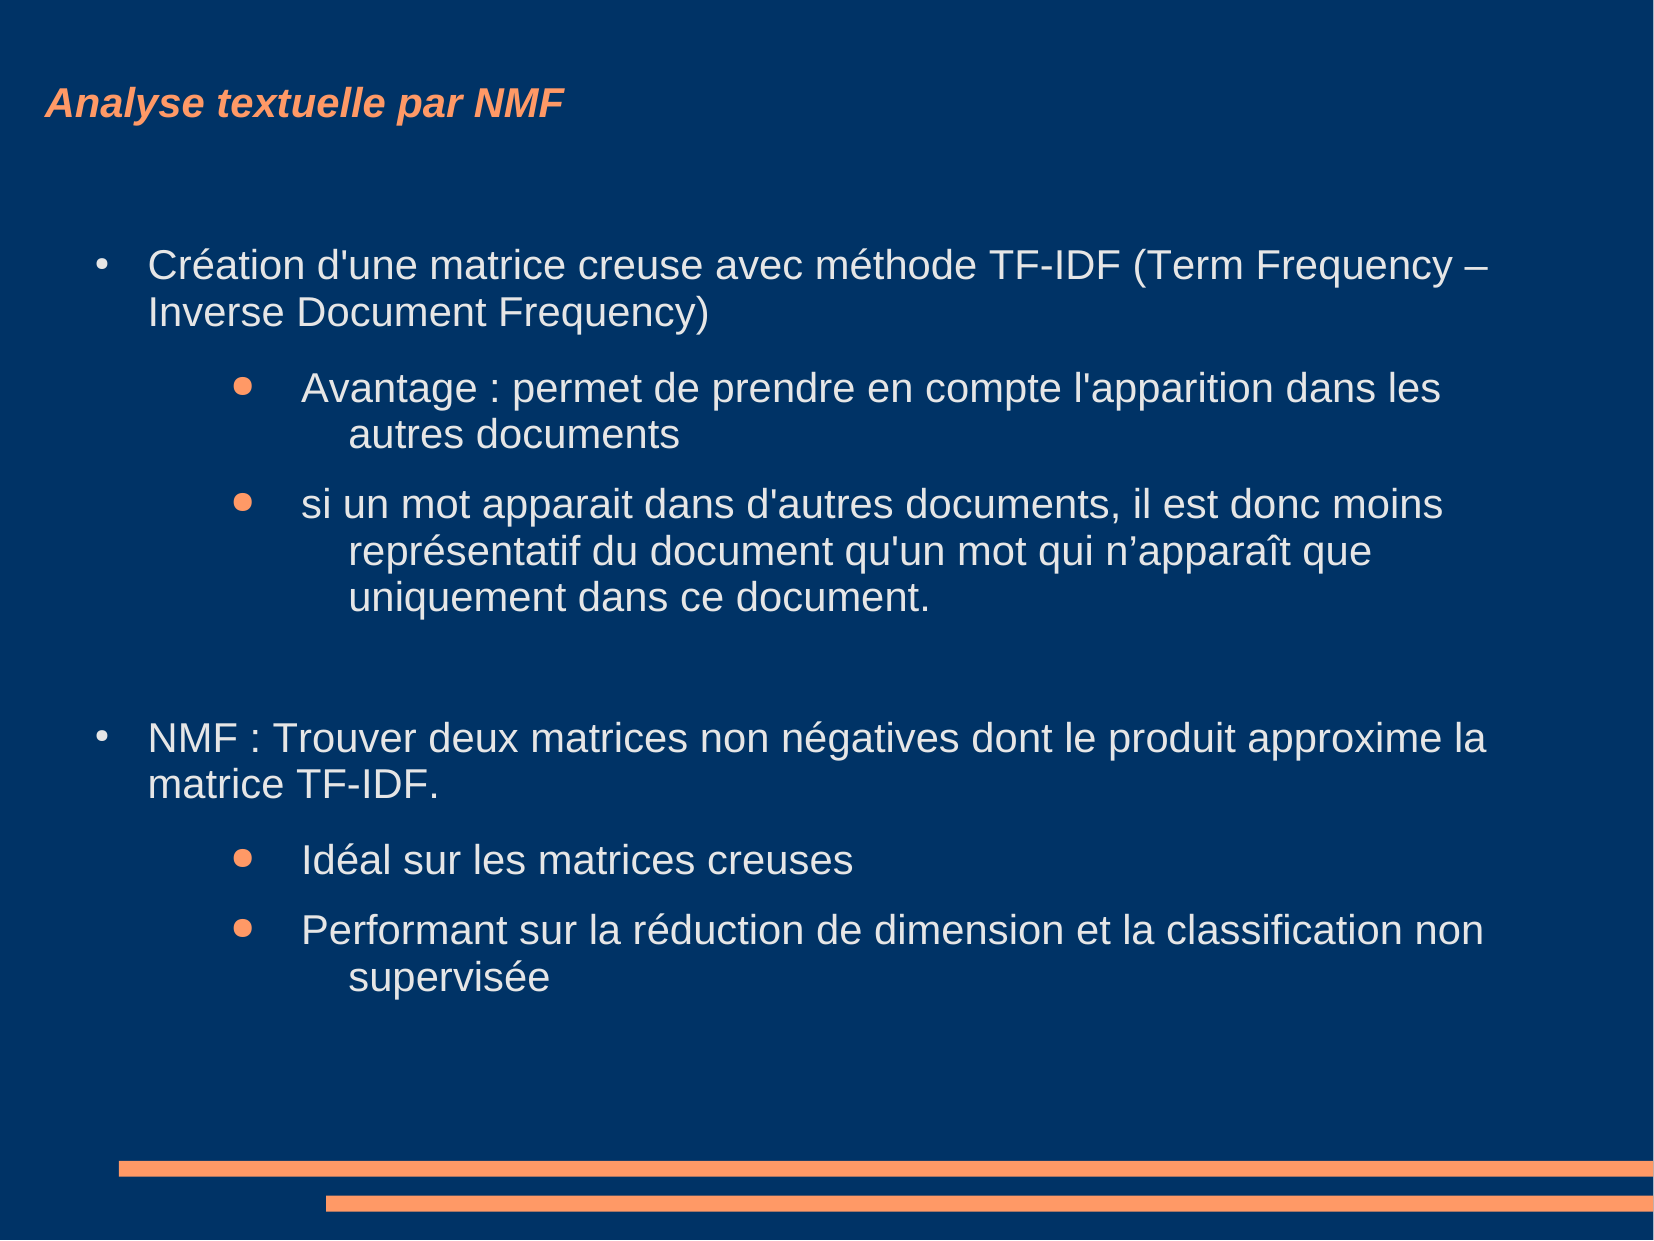

# Analyse textuelle par NMF
Création d'une matrice creuse avec méthode TF-IDF (Term Frequency – Inverse Document Frequency)
Avantage : permet de prendre en compte l'apparition dans les autres documents
si un mot apparait dans d'autres documents, il est donc moins représentatif du document qu'un mot qui n’apparaît que uniquement dans ce document.
NMF : Trouver deux matrices non négatives dont le produit approxime la matrice TF-IDF.
Idéal sur les matrices creuses
Performant sur la réduction de dimension et la classification non supervisée